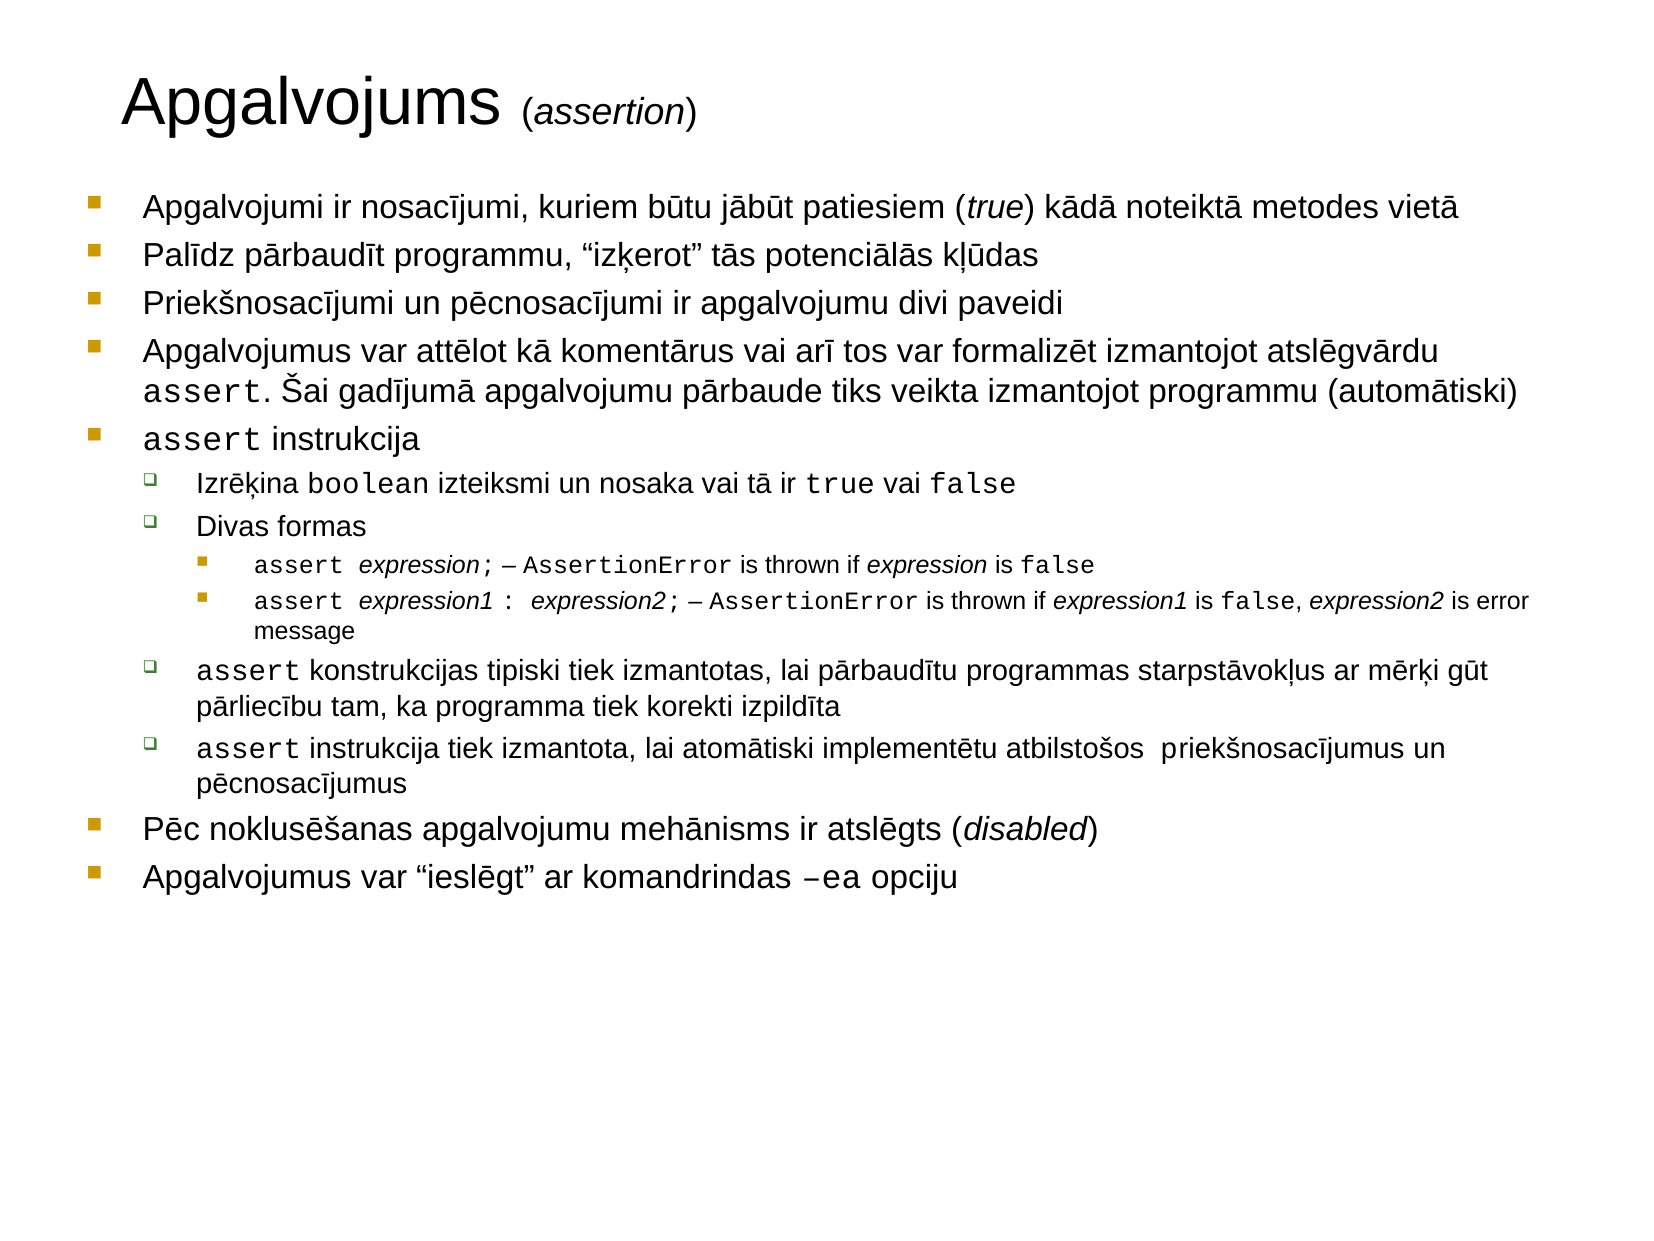

# Apgalvojums (assertion)
Apgalvojumi ir nosacījumi, kuriem būtu jābūt patiesiem (true) kādā noteiktā metodes vietā
Palīdz pārbaudīt programmu, “izķerot” tās potenciālās kļūdas
Priekšnosacījumi un pēcnosacījumi ir apgalvojumu divi paveidi
Apgalvojumus var attēlot kā komentārus vai arī tos var formalizēt izmantojot atslēgvārdu assert. Šai gadījumā apgalvojumu pārbaude tiks veikta izmantojot programmu (automātiski)
assert instrukcija
Izrēķina boolean izteiksmi un nosaka vai tā ir true vai false
Divas formas
assert expression; – AssertionError is thrown if expression is false
assert expression1 : expression2; – AssertionError is thrown if expression1 is false, expression2 is error message
assert konstrukcijas tipiski tiek izmantotas, lai pārbaudītu programmas starpstāvokļus ar mērķi gūt pārliecību tam, ka programma tiek korekti izpildīta
assert instrukcija tiek izmantota, lai atomātiski implementētu atbilstošos priekšnosacījumus un pēcnosacījumus
Pēc noklusēšanas apgalvojumu mehānisms ir atslēgts (disabled)
Apgalvojumus var “ieslēgt” ar komandrindas –ea opciju